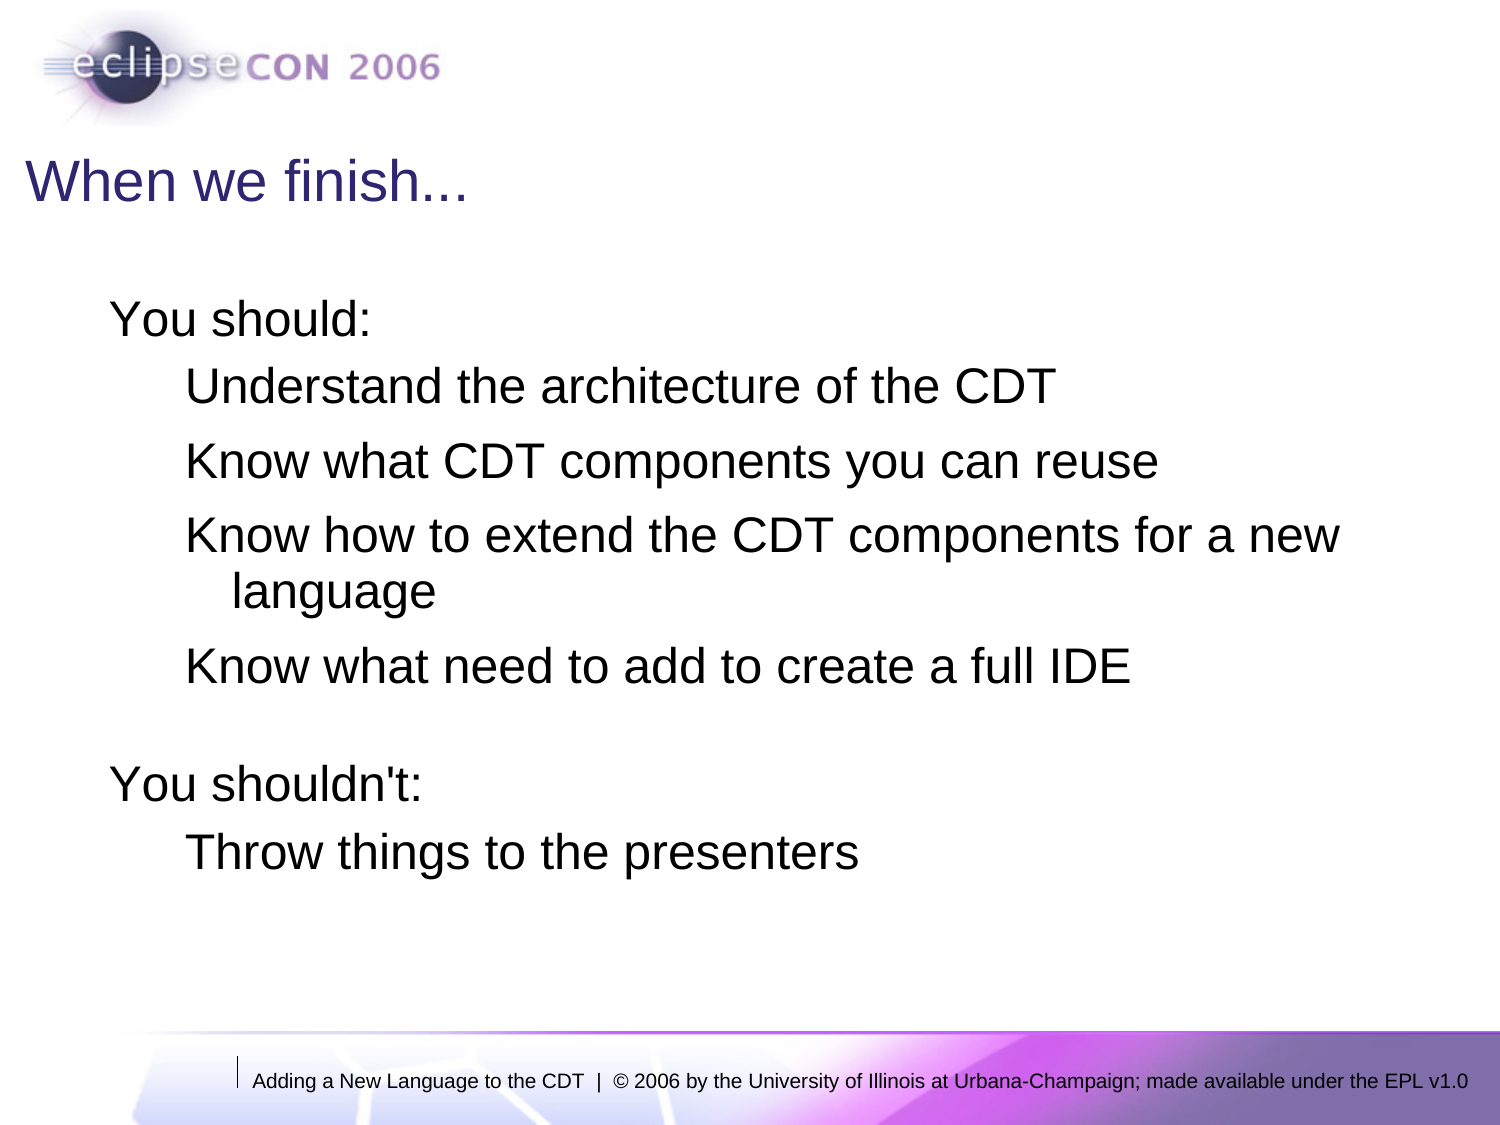

# When we finish...
You should:
Understand the architecture of the CDT
Know what CDT components you can reuse
Know how to extend the CDT components for a new language
Know what need to add to create a full IDE
You shouldn't:
Throw things to the presenters